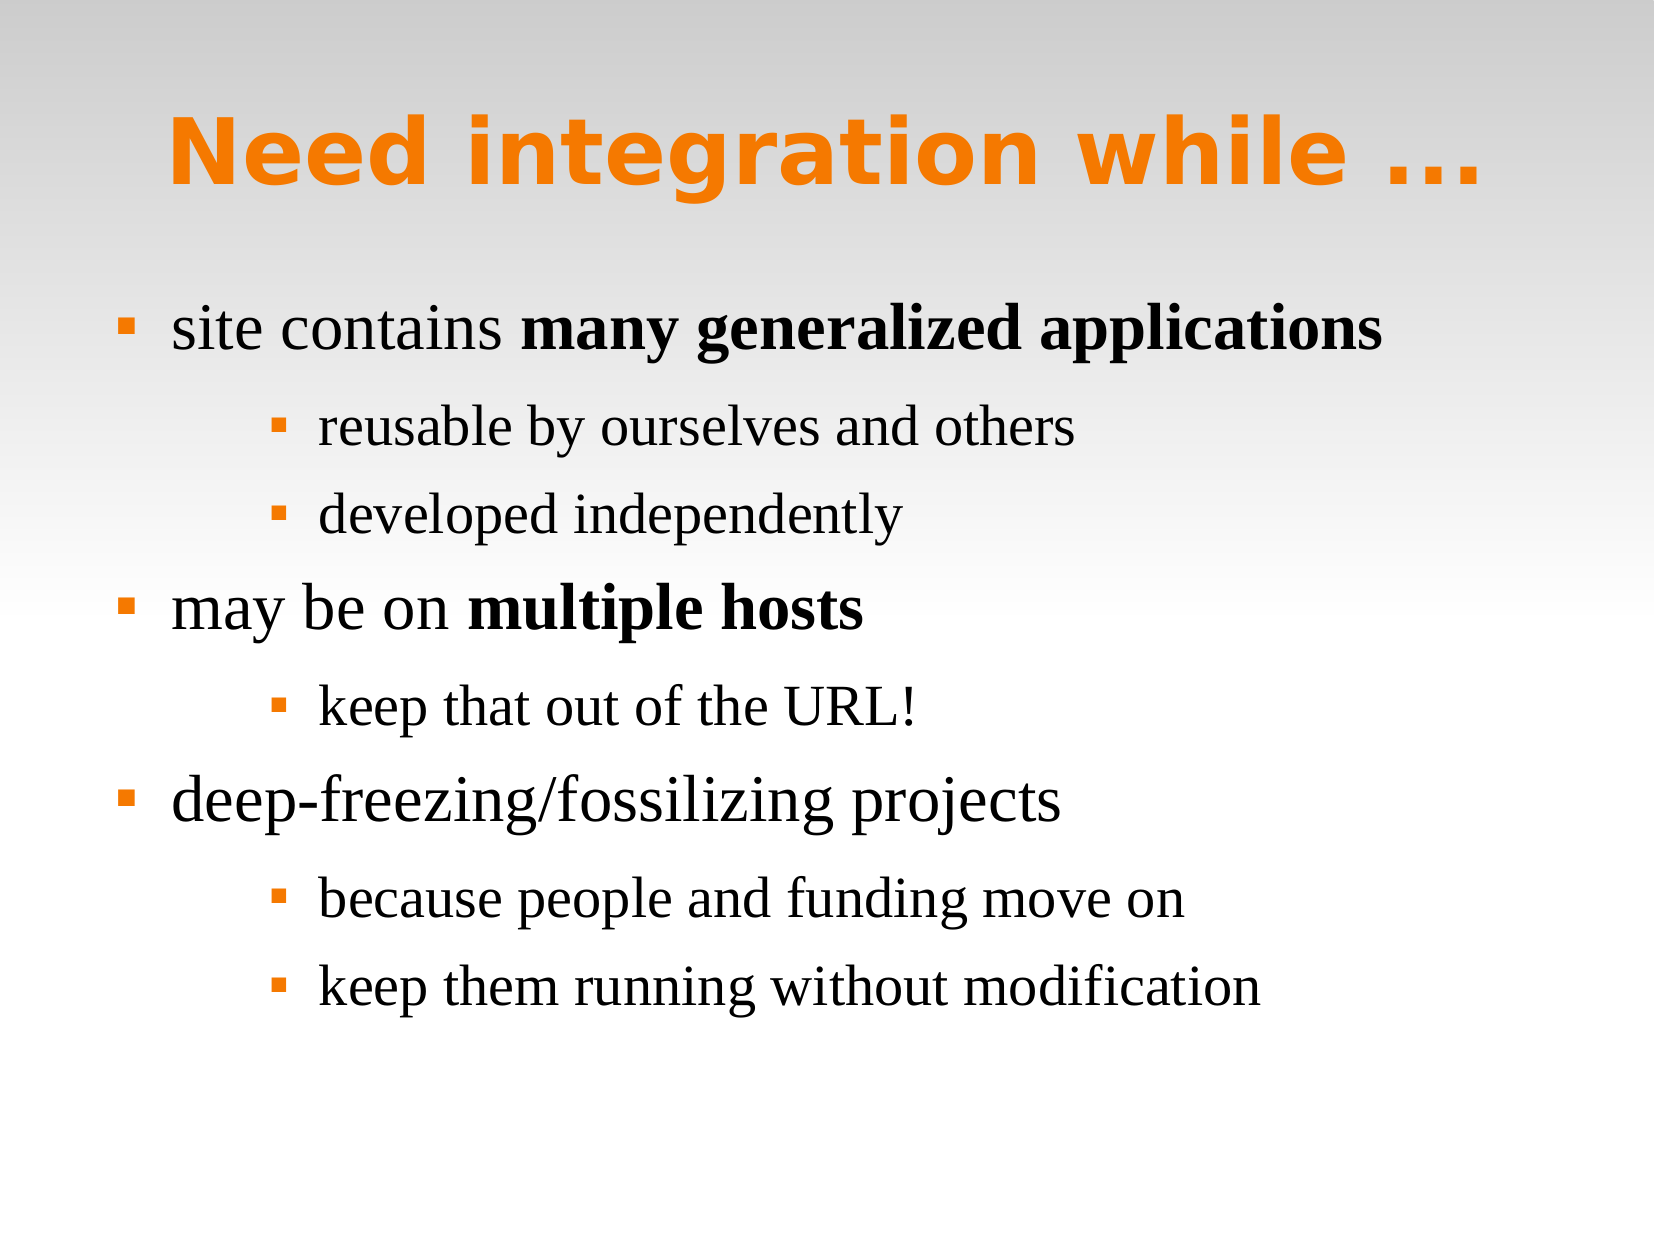

# Need integration while ...
site contains many generalized applications
reusable by ourselves and others
developed independently
may be on multiple hosts
keep that out of the URL!
deep-freezing/fossilizing projects
because people and funding move on
keep them running without modification